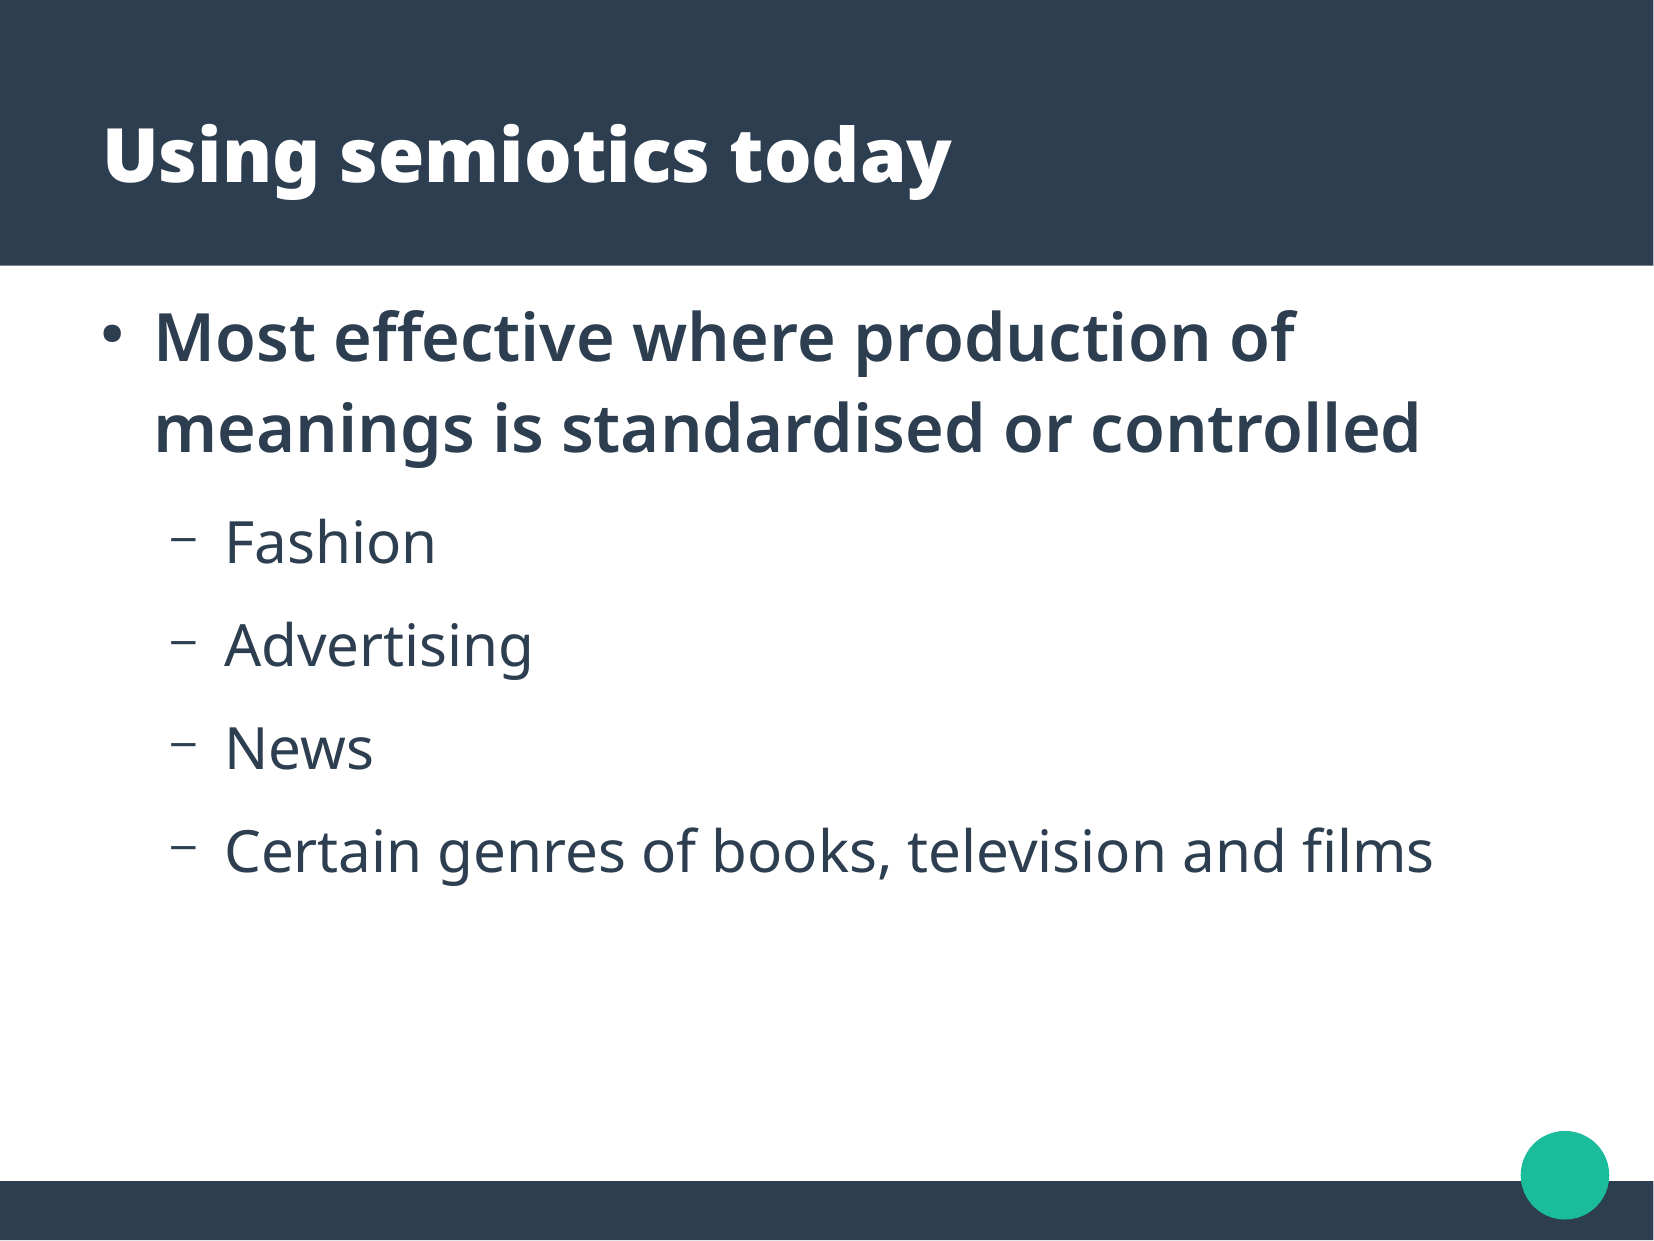

# Using semiotics today
Most effective where production of meanings is standardised or controlled
Fashion
Advertising
News
Certain genres of books, television and films